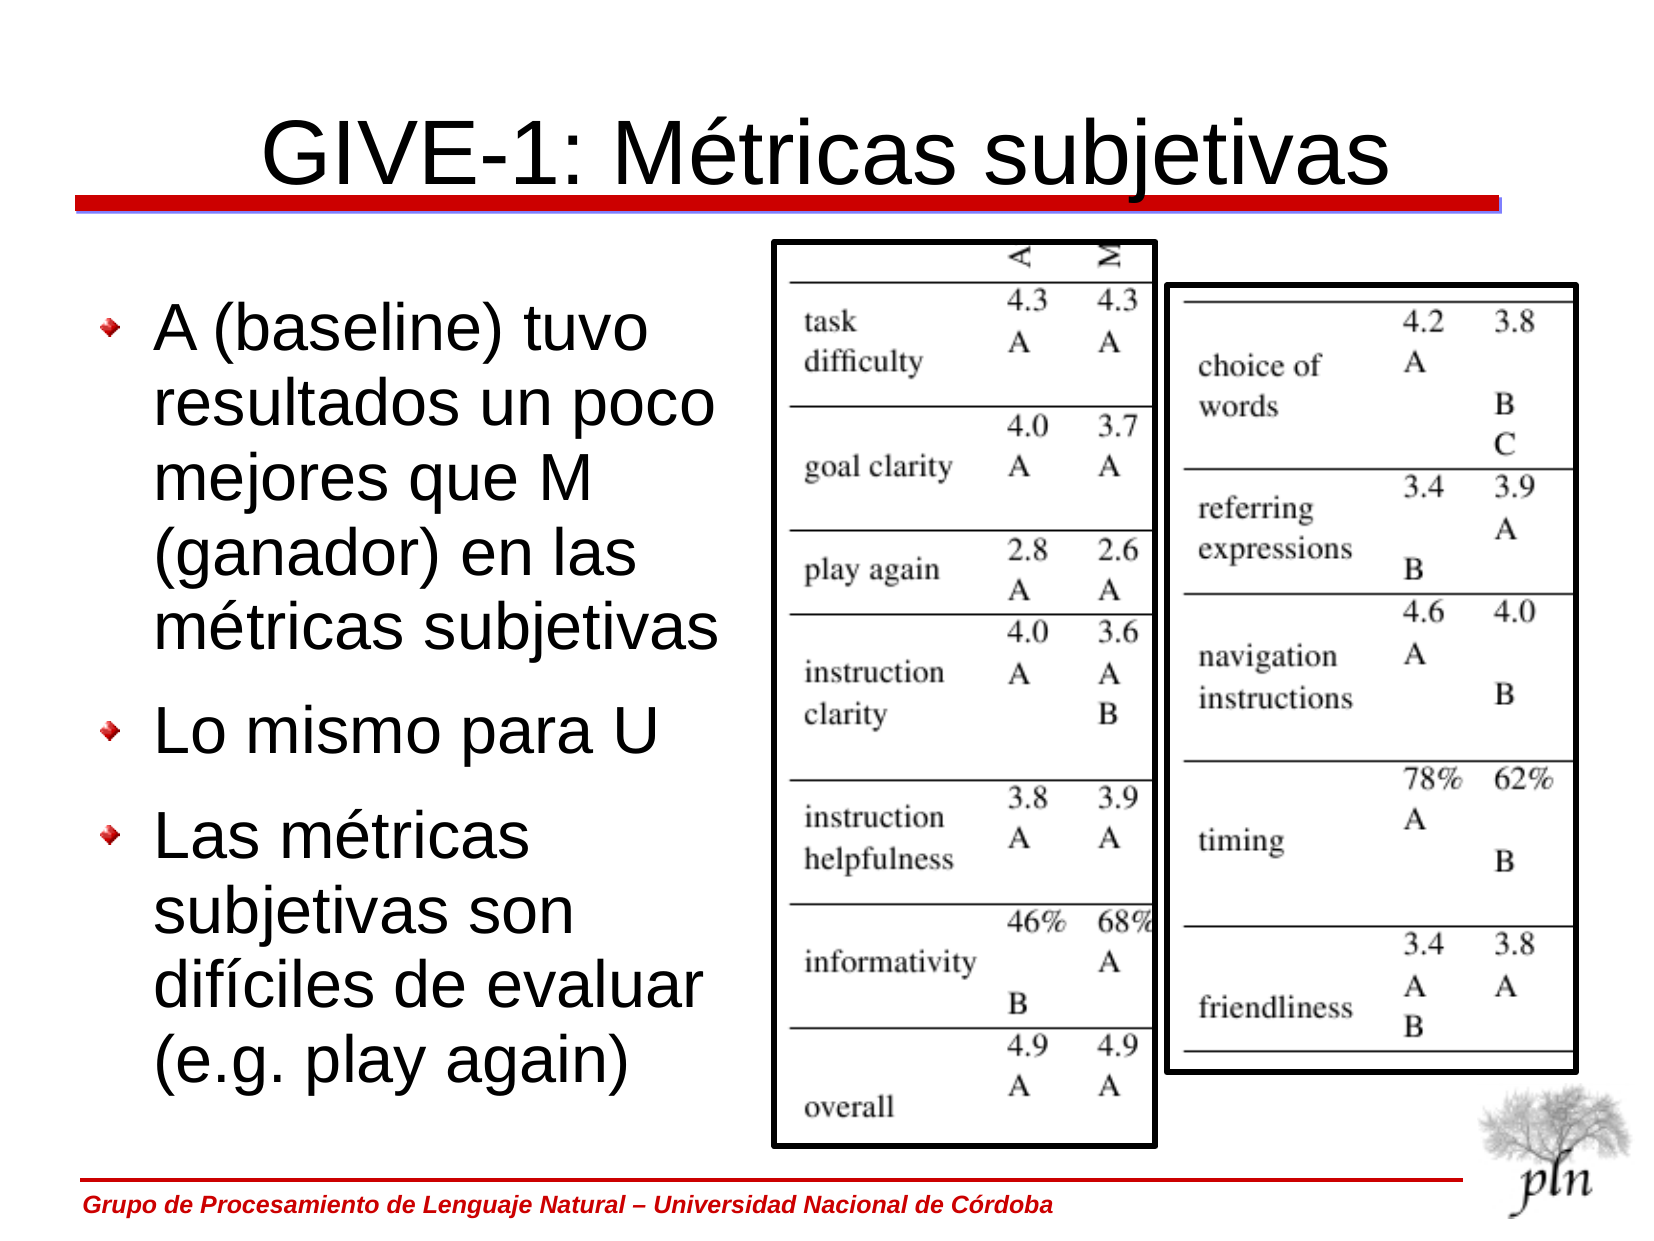

# GIVE-1: Métricas subjetivas
A (baseline) tuvo resultados un poco mejores que M (ganador) en las métricas subjetivas
Lo mismo para U
Las métricas subjetivas son difíciles de evaluar (e.g. play again)